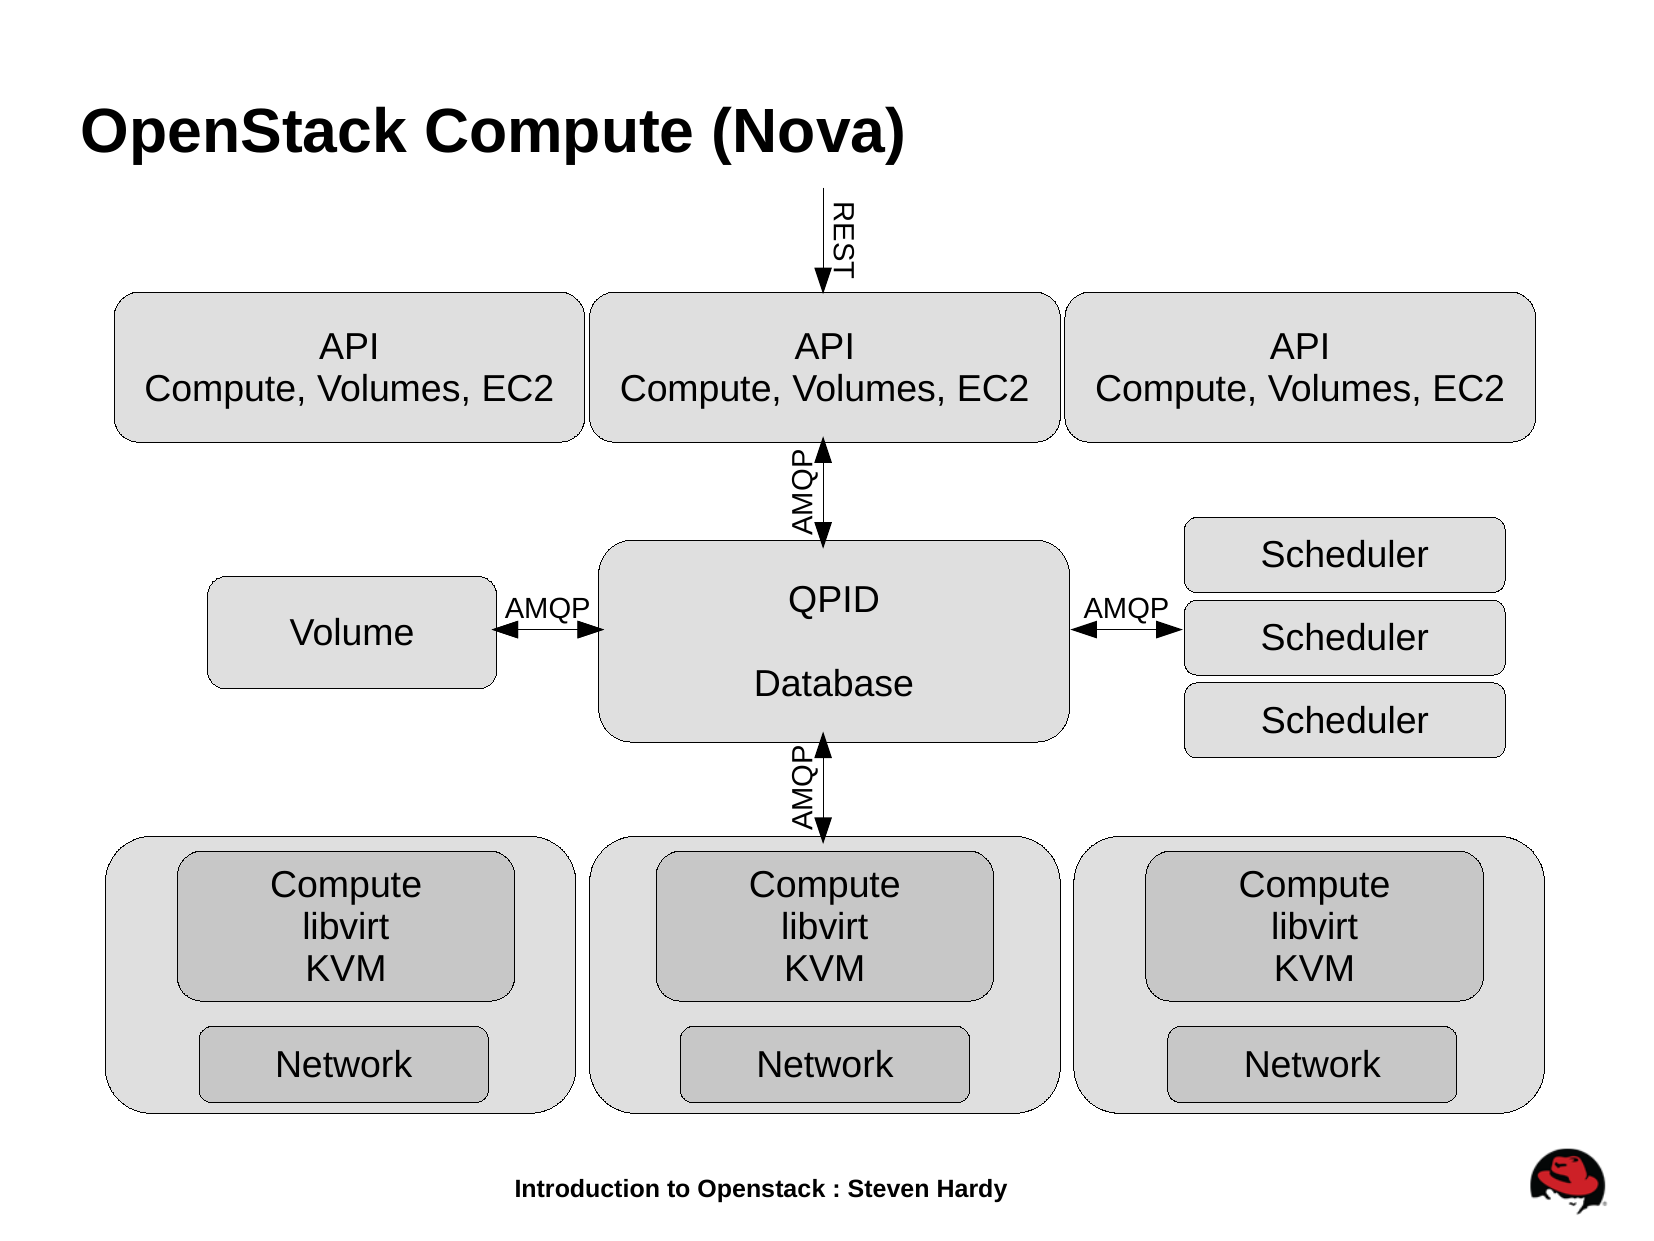

# OpenStack Compute (Nova)
REST
API
Compute, Volumes, EC2
API
Compute, Volumes, EC2
API
Compute, Volumes, EC2
AMQP
Scheduler
QPID
Database
Volume
Scheduler
AMQP
AMQP
Scheduler
AMQP
Compute
libvirt
KVM
Compute
libvirt
KVM
Compute
libvirt
KVM
Network
Network
Network